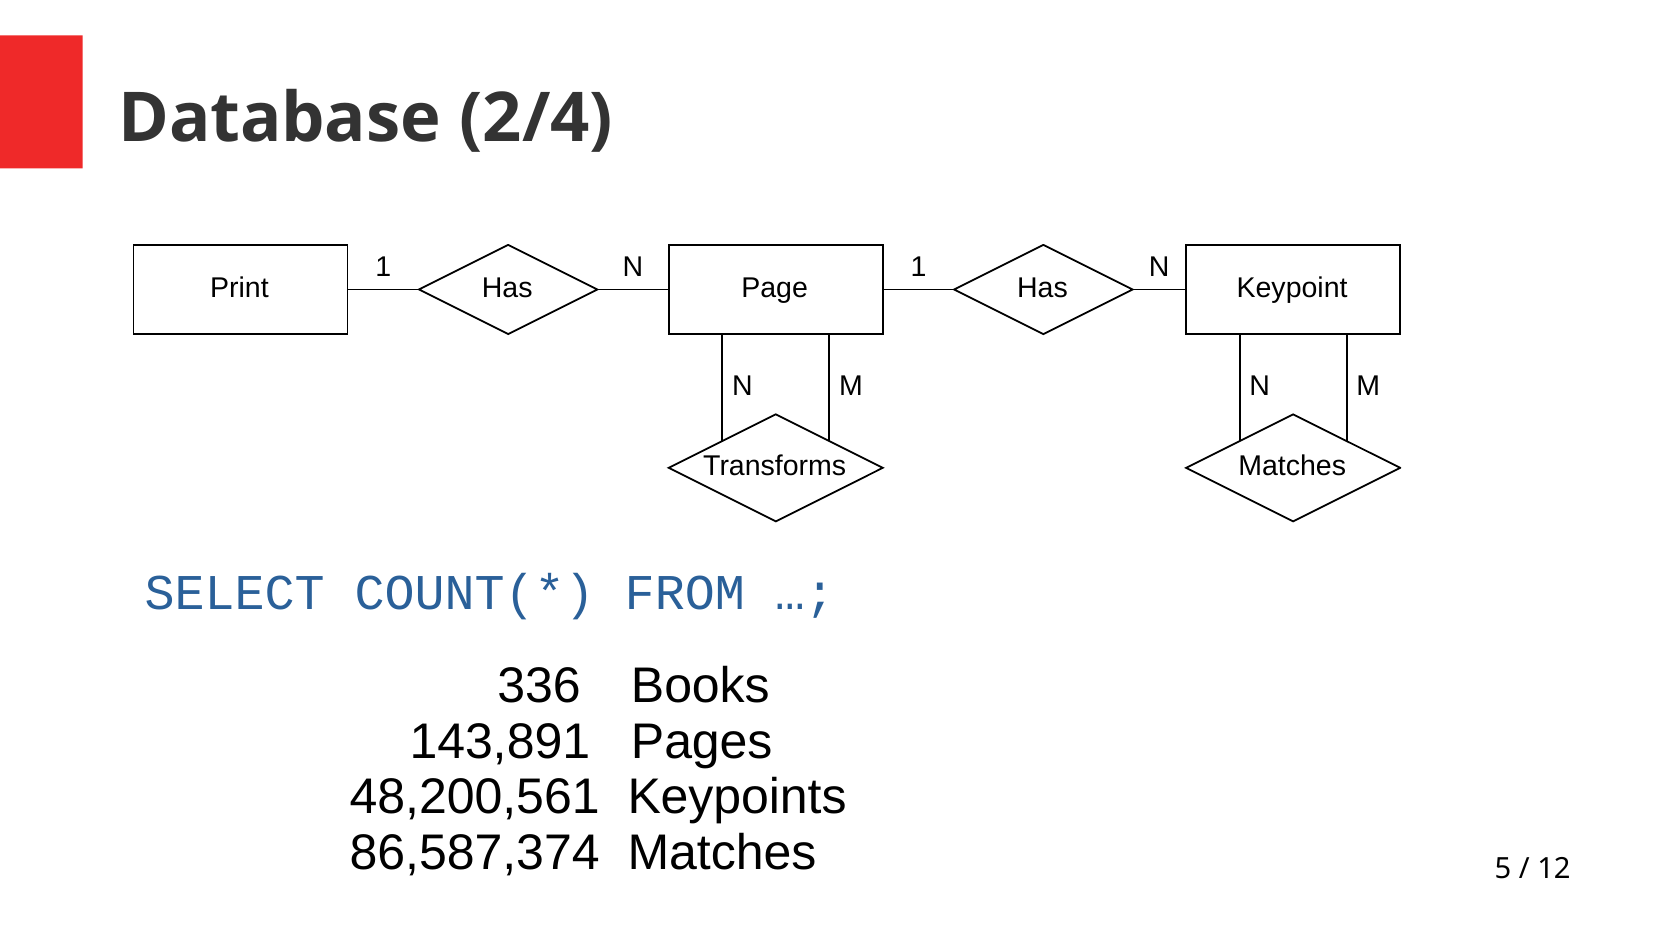

# Database (2/4)
SELECT COUNT(*) FROM …;
		 336	 Books
	 143,891 	 Pages
 48,200,561 Keypoints
 86,587,374 Matches
5